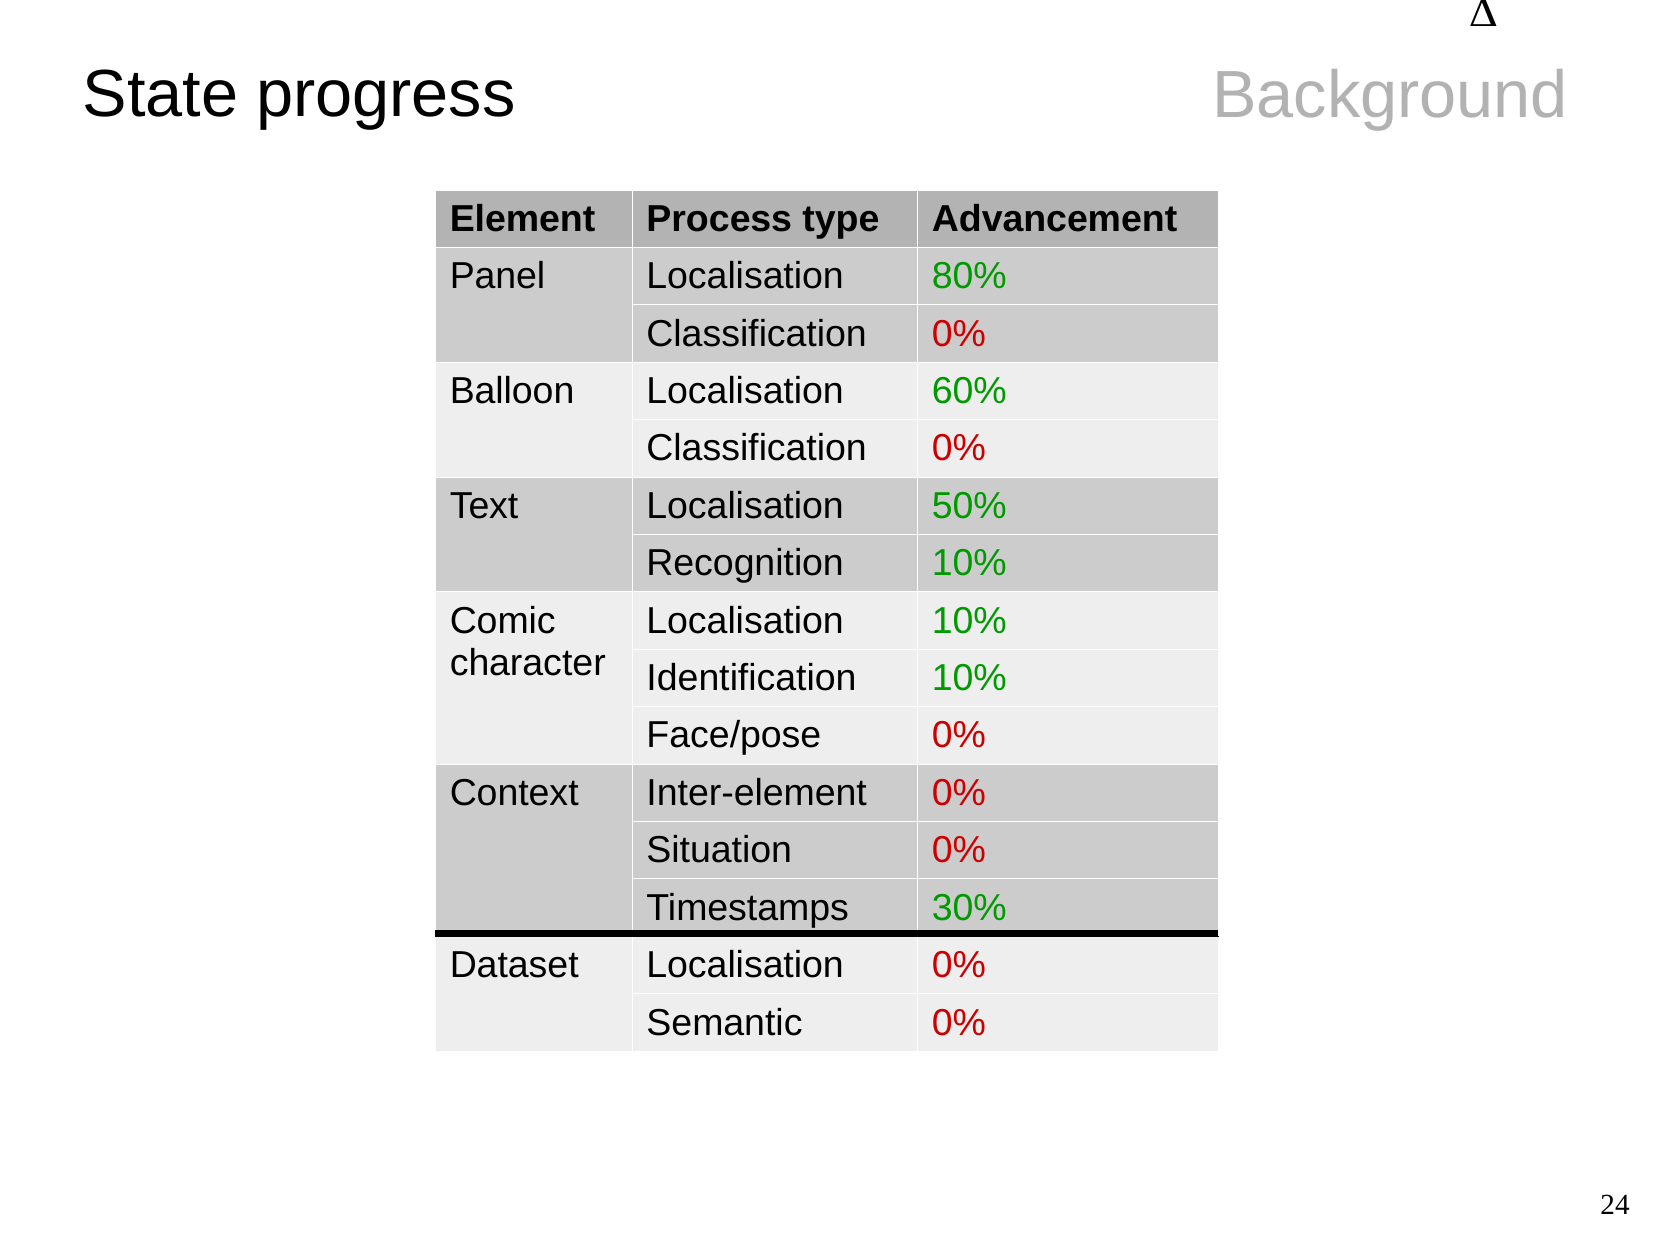

# State progress
| Element | Process type | Advancement |
| --- | --- | --- |
| Panel | Localisation | 80% |
| | Classification | 0% |
| Balloon | Localisation | 60% |
| | Classification | 0% |
| Text | Localisation | 50% |
| | Recognition | 10% |
| Comic character | Localisation | 10% |
| | Identification | 10% |
| | Face/pose | 0% |
| Context | Inter-element | 0% |
| | Situation | 0% |
| | Timestamps | 30% |
| Dataset | Localisation | 0% |
| | Semantic | 0% |
24